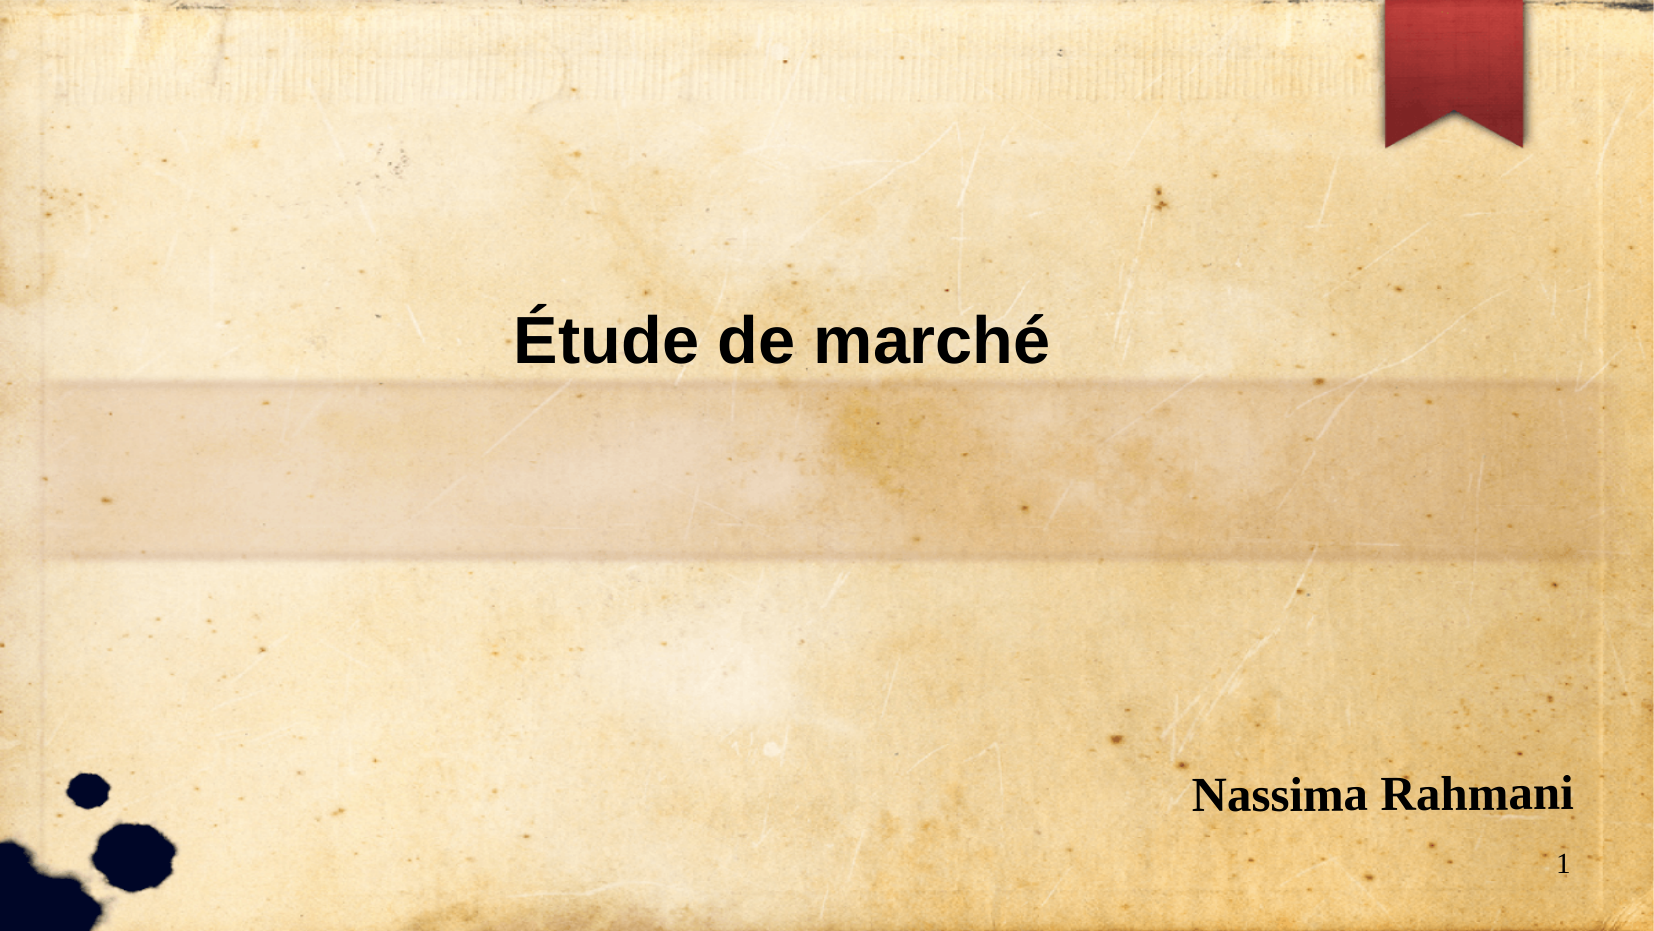

Nassima Rahmani
Étude de marché
#
1